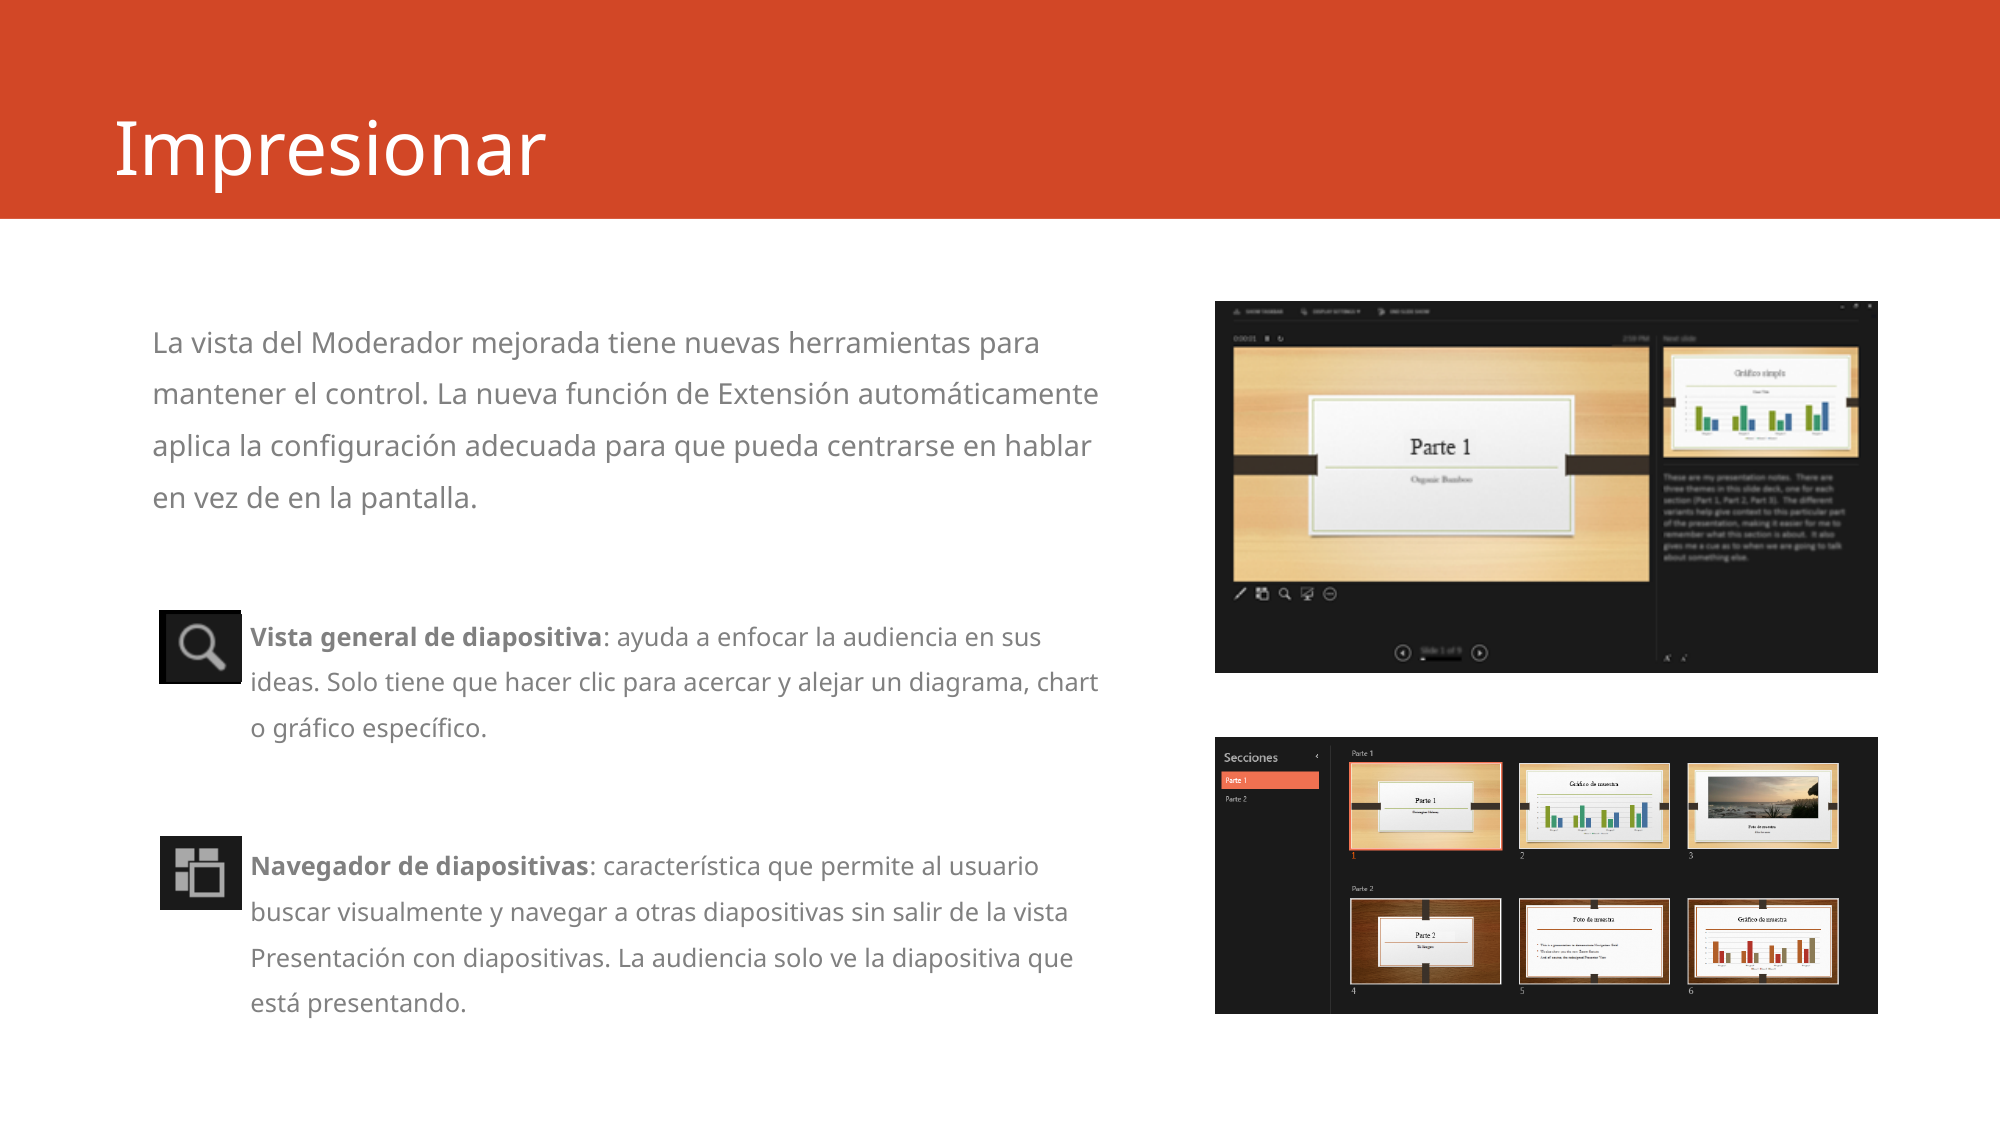

# Impresionar
La vista del Moderador mejorada tiene nuevas herramientas para mantener el control. La nueva función de Extensión automáticamente aplica la configuración adecuada para que pueda centrarse en hablar en vez de en la pantalla.
Vista general de diapositiva: ayuda a enfocar la audiencia en sus ideas. Solo tiene que hacer clic para acercar y alejar un diagrama, chart o gráfico específico.
Navegador de diapositivas: característica que permite al usuario buscar visualmente y navegar a otras diapositivas sin salir de la vista Presentación con diapositivas. La audiencia solo ve la diapositiva que está presentando.